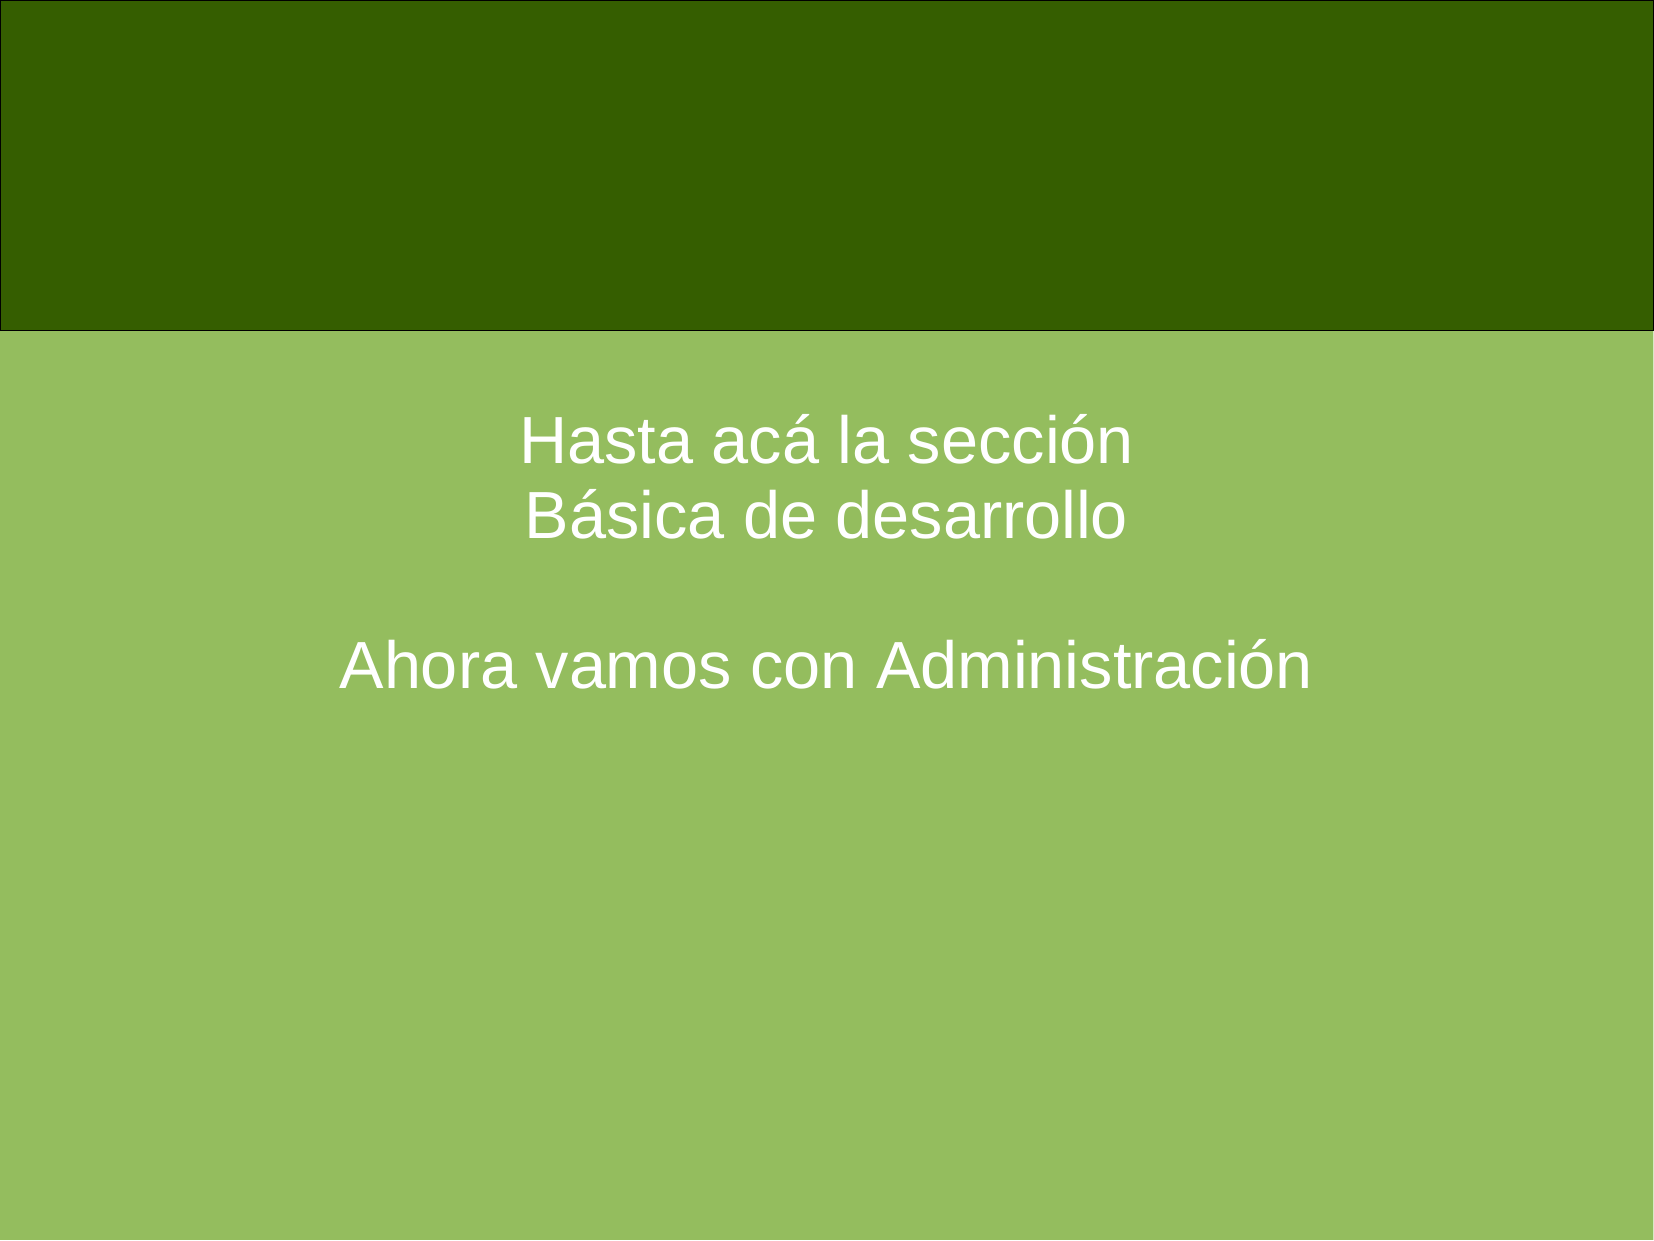

# Hasta acá la sección
Básica de desarrollo
Ahora vamos con Administración